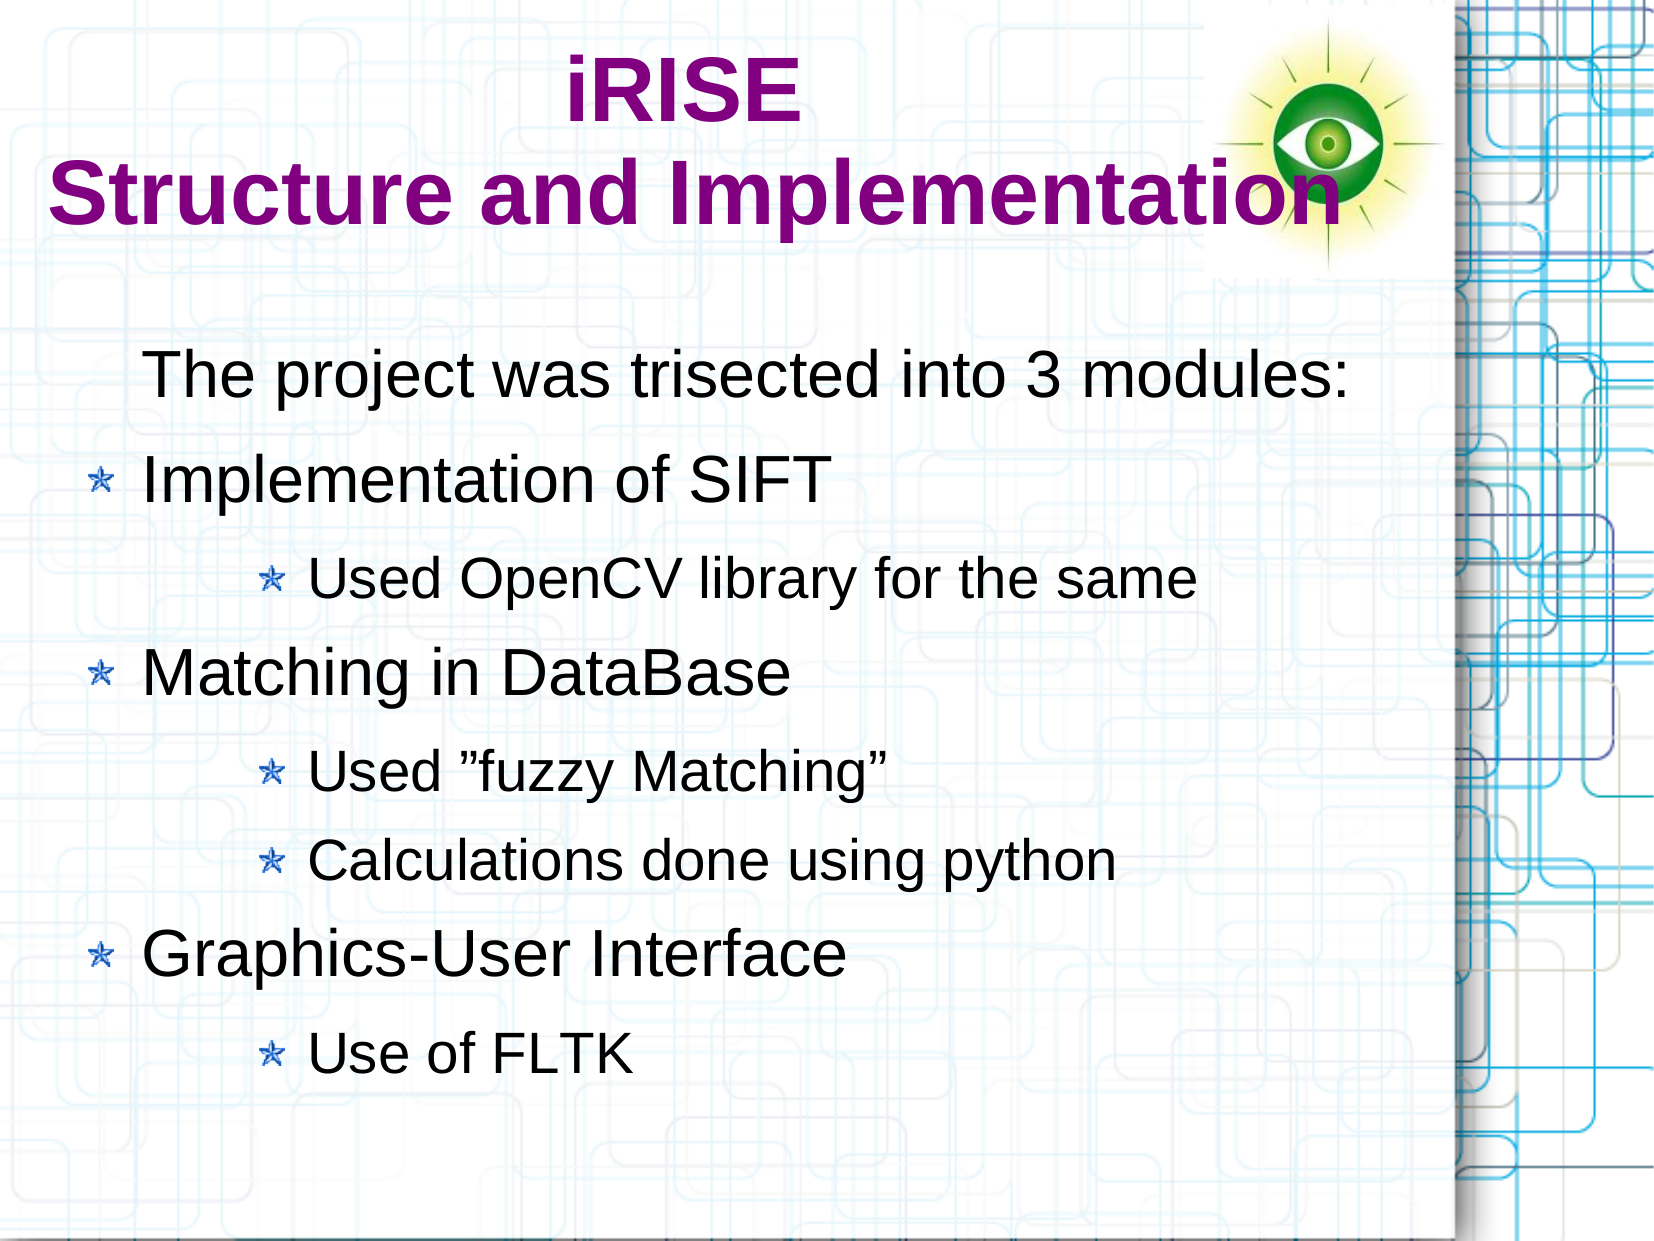

# iRISE Structure and Implementation
The project was trisected into 3 modules:
Implementation of SIFT
Used OpenCV library for the same
Matching in DataBase
Used ”fuzzy Matching”
Calculations done using python
Graphics-User Interface
Use of FLTK